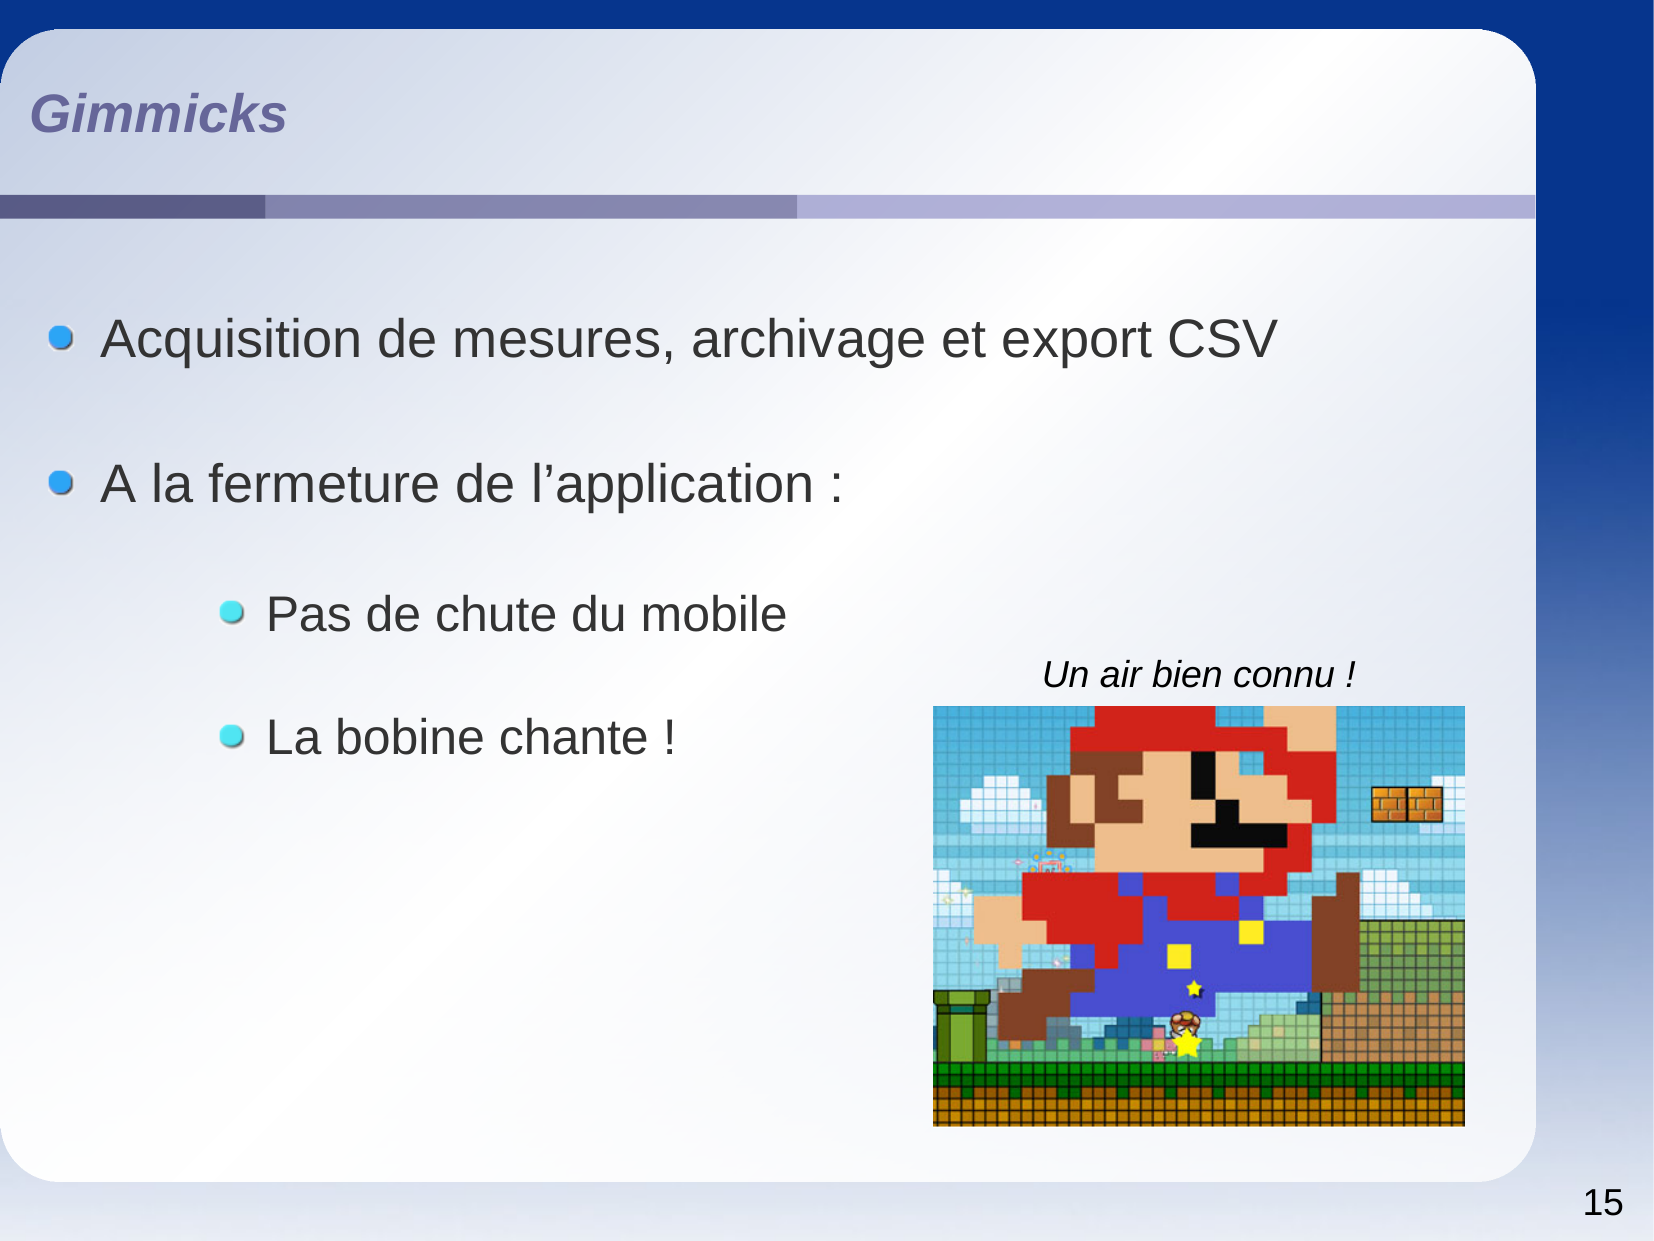

# Gimmicks
Acquisition de mesures, archivage et export CSV
A la fermeture de l’application :
Pas de chute du mobile
La bobine chante !
Un air bien connu !
15